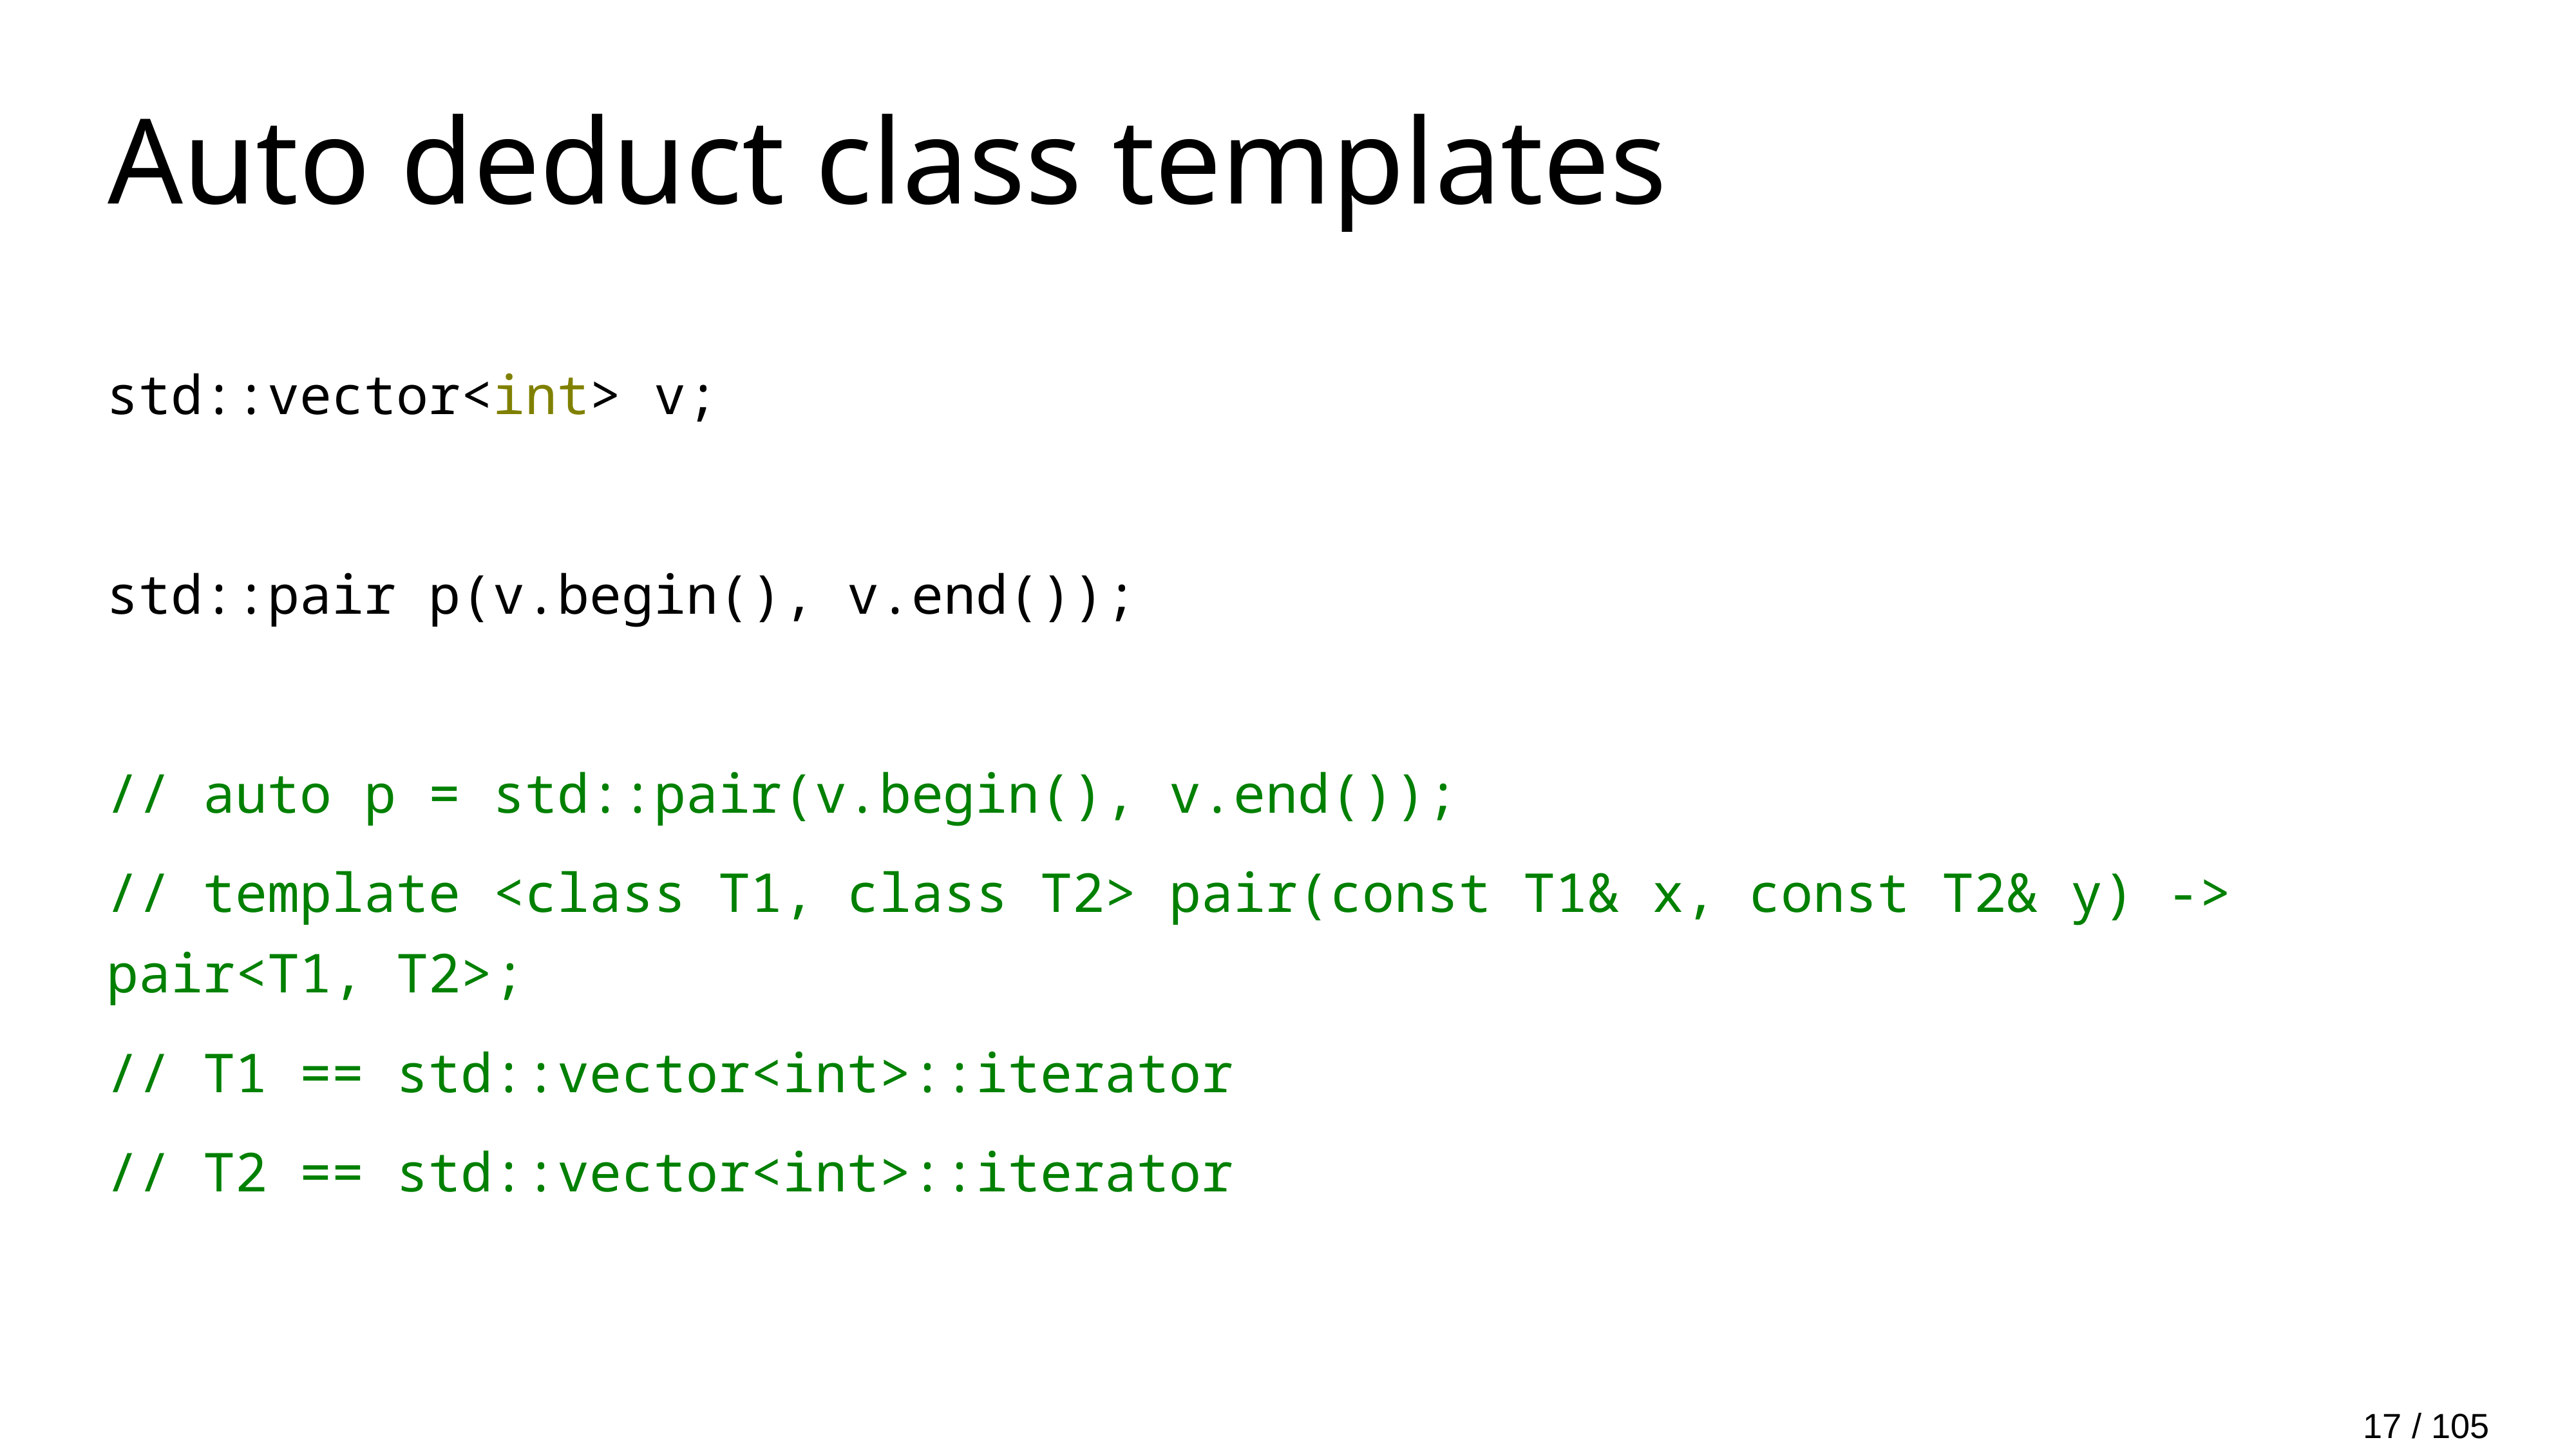

# Auto deduct class templates
std::vector<int> v;
std::pair p(v.begin(), v.end());
// auto p = std::pair(v.begin(), v.end());
// template <class T1, class T2> pair(const T1& x, const T2& y) -> pair<T1, T2>;
// T1 == std::vector<int>::iterator
// T2 == std::vector<int>::iterator